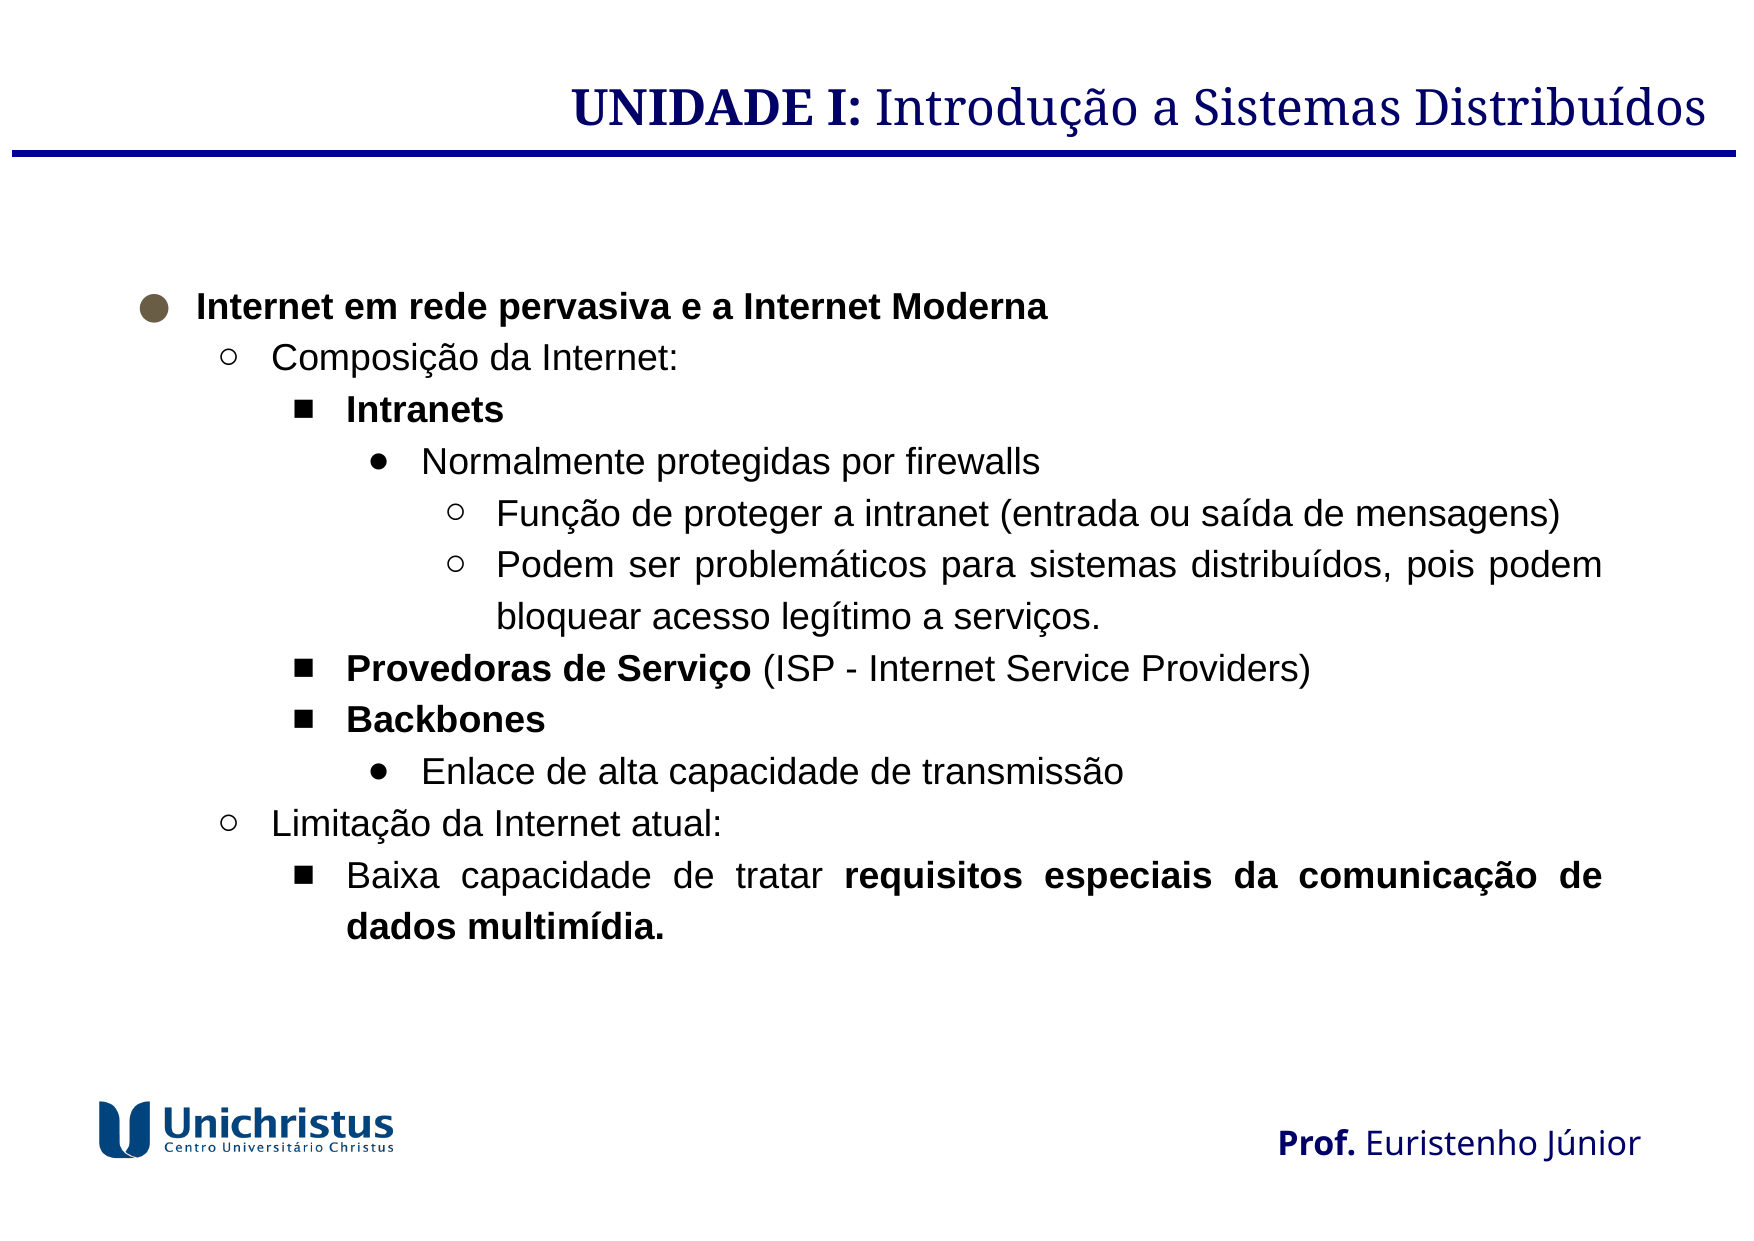

UNIDADE I: Introdução a Sistemas Distribuídos
Internet em rede pervasiva e a Internet Moderna
Composição da Internet:
Intranets
Normalmente protegidas por firewalls
Função de proteger a intranet (entrada ou saída de mensagens)
Podem ser problemáticos para sistemas distribuídos, pois podem bloquear acesso legítimo a serviços.
Provedoras de Serviço (ISP - Internet Service Providers)
Backbones
Enlace de alta capacidade de transmissão
Limitação da Internet atual:
Baixa capacidade de tratar requisitos especiais da comunicação de dados multimídia.
Prof. Euristenho Júnior